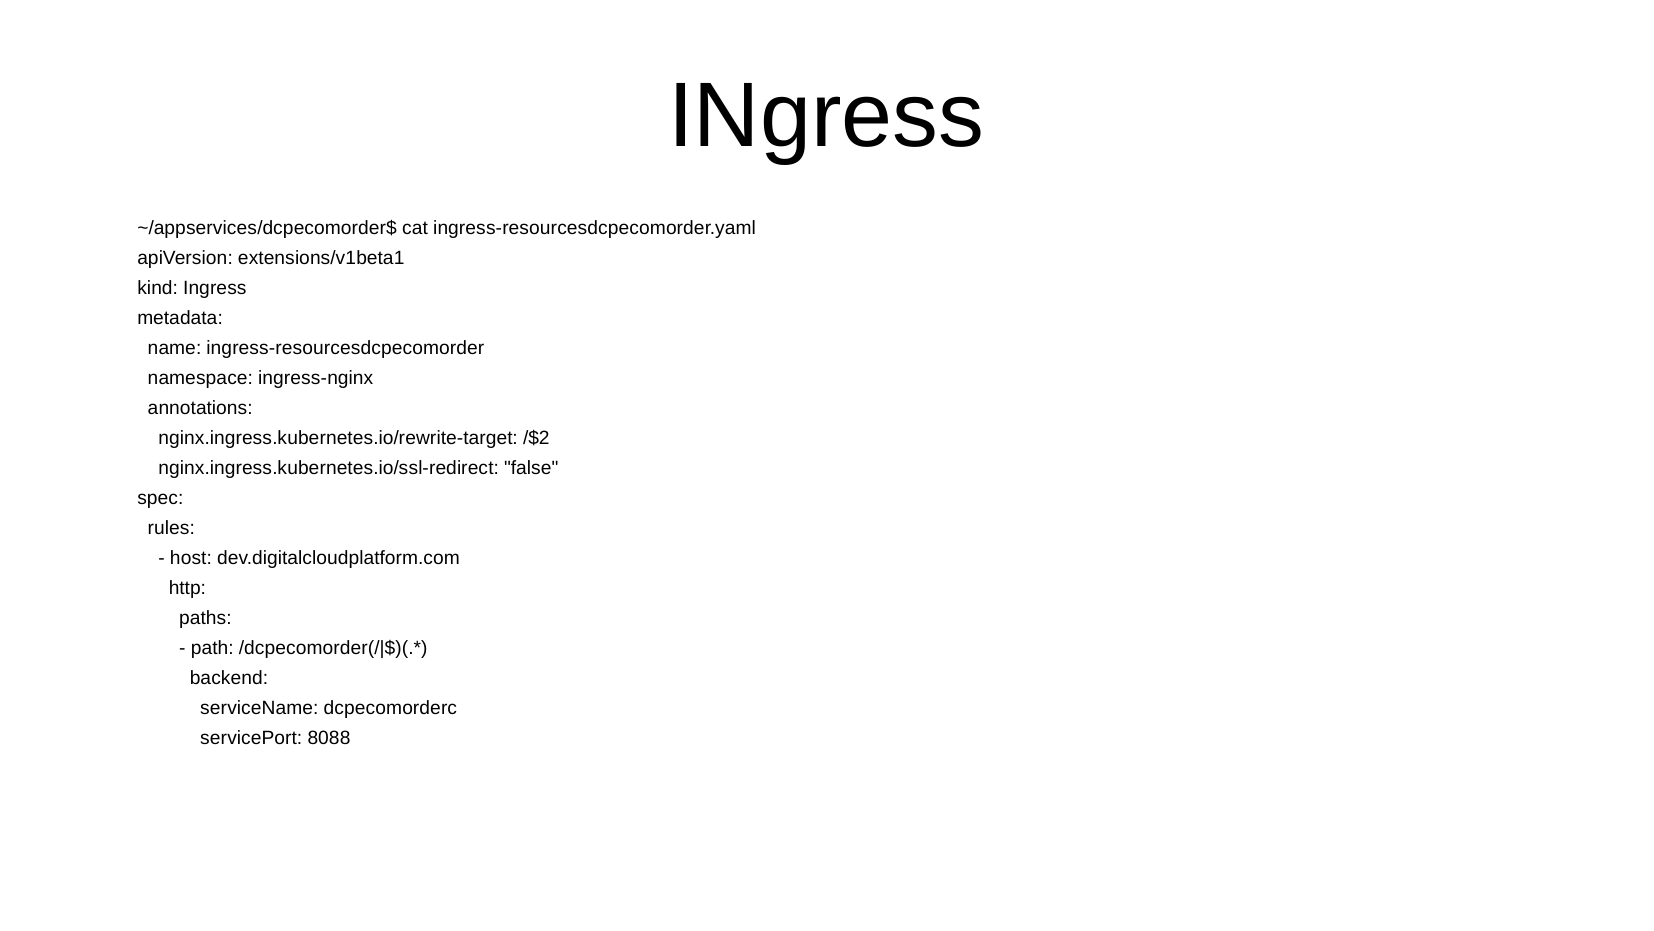

# INgress
~/appservices/dcpecomorder$ cat ingress-resourcesdcpecomorder.yaml
apiVersion: extensions/v1beta1
kind: Ingress
metadata:
 name: ingress-resourcesdcpecomorder
 namespace: ingress-nginx
 annotations:
 nginx.ingress.kubernetes.io/rewrite-target: /$2
 nginx.ingress.kubernetes.io/ssl-redirect: "false"
spec:
 rules:
 - host: dev.digitalcloudplatform.com
 http:
 paths:
 - path: /dcpecomorder(/|$)(.*)
 backend:
 serviceName: dcpecomorderc
 servicePort: 8088